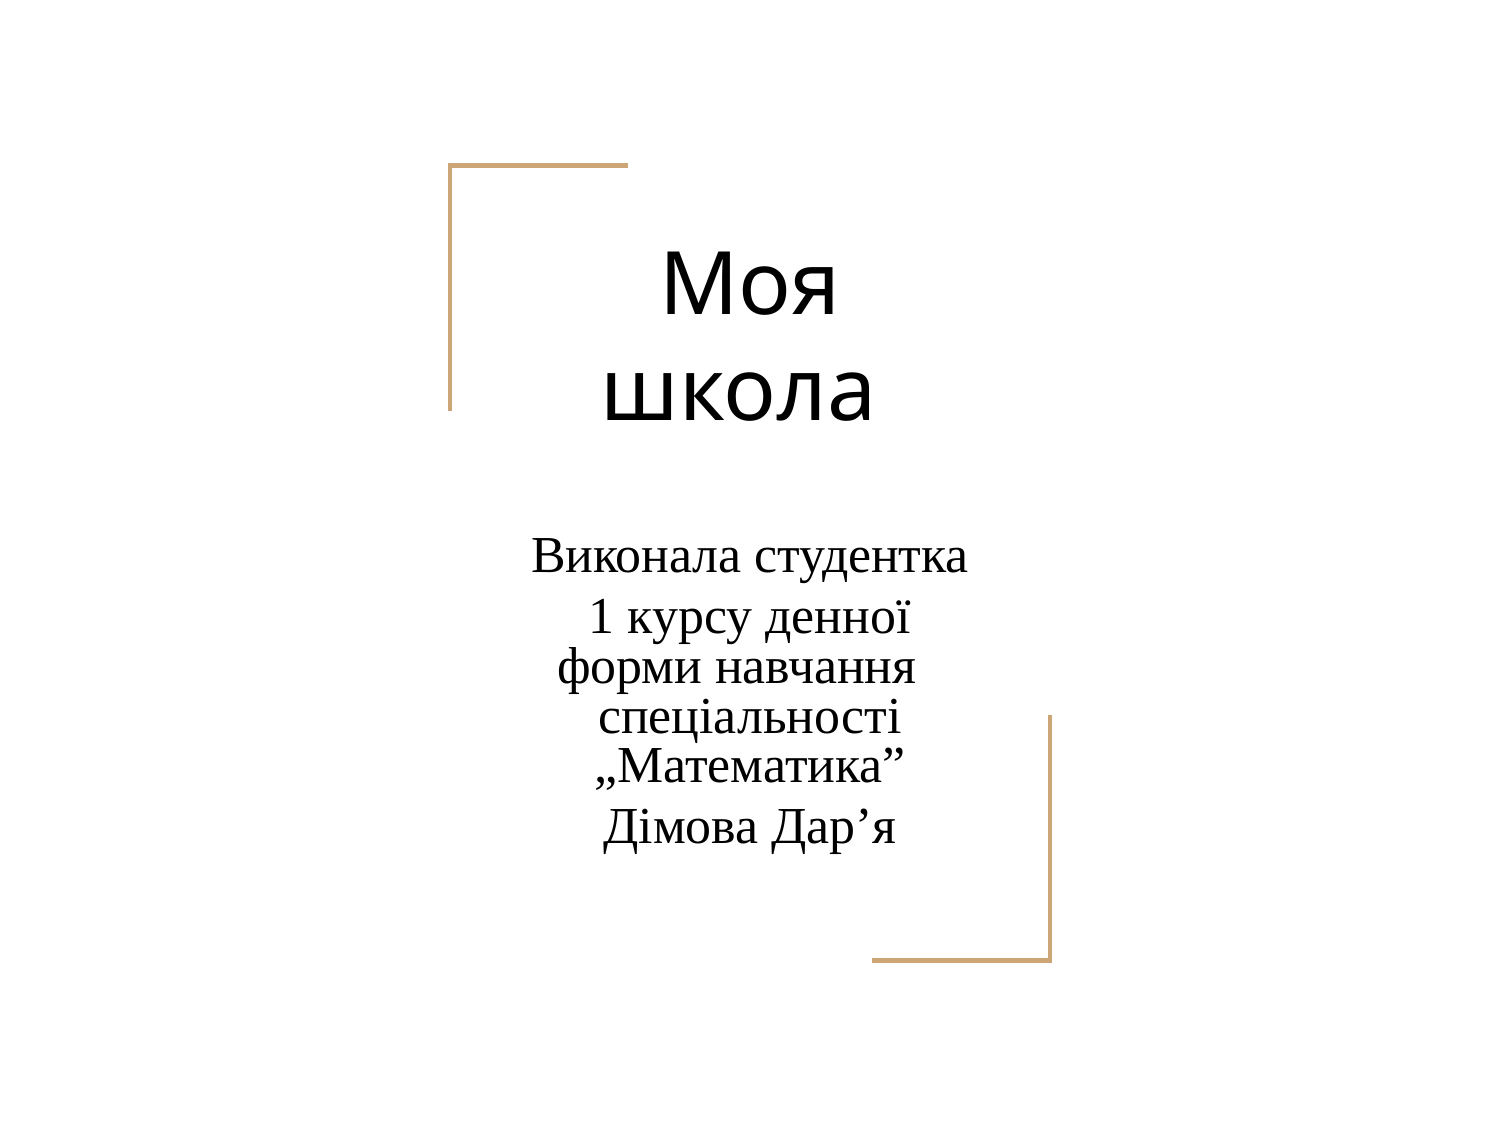

Моя школа
# Виконала студентка
1 курсу денної форми навчання спеціальності „Математика”
Дімова Дар’я